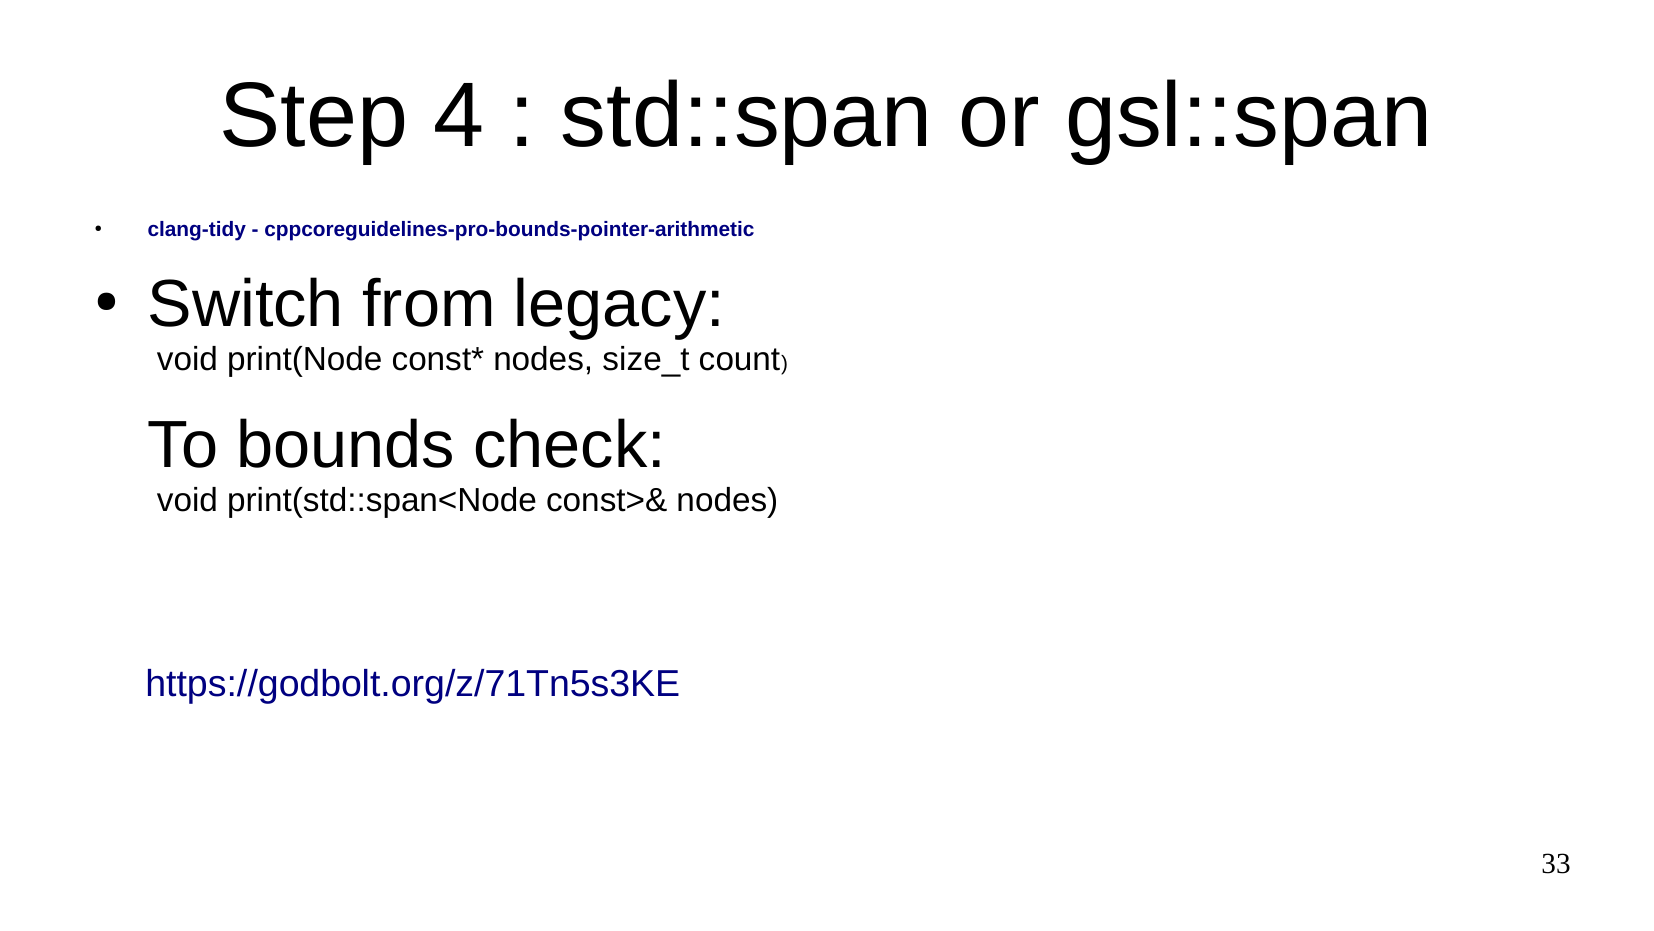

# Step 4 : std::span or gsl::span
clang-tidy - cppcoreguidelines-pro-bounds-pointer-arithmetic
Switch from legacy:
 void print(Node const* nodes, size_t count)
To bounds check:
 void print(std::span<Node const>& nodes)
https://godbolt.org/z/71Tn5s3KE
33